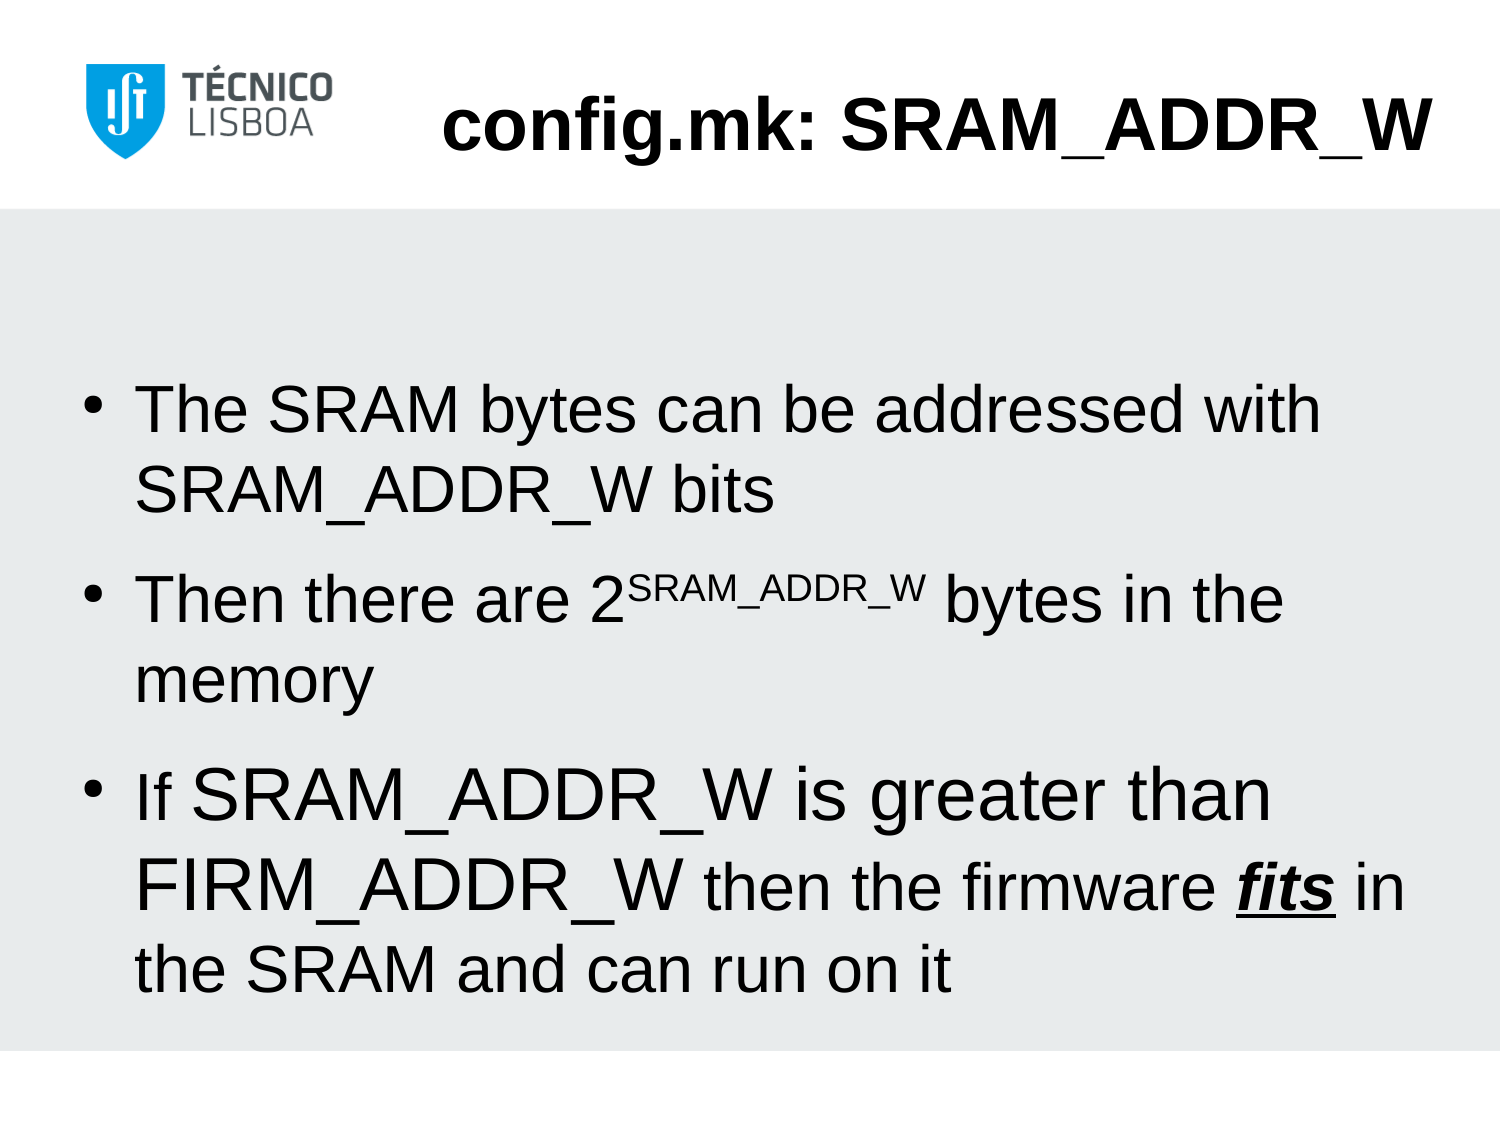

# config.mk: SRAM_ADDR_W
The SRAM bytes can be addressed with SRAM_ADDR_W bits
Then there are 2SRAM_ADDR_W bytes in the memory
If SRAM_ADDR_W is greater than FIRM_ADDR_W then the firmware fits in the SRAM and can run on it